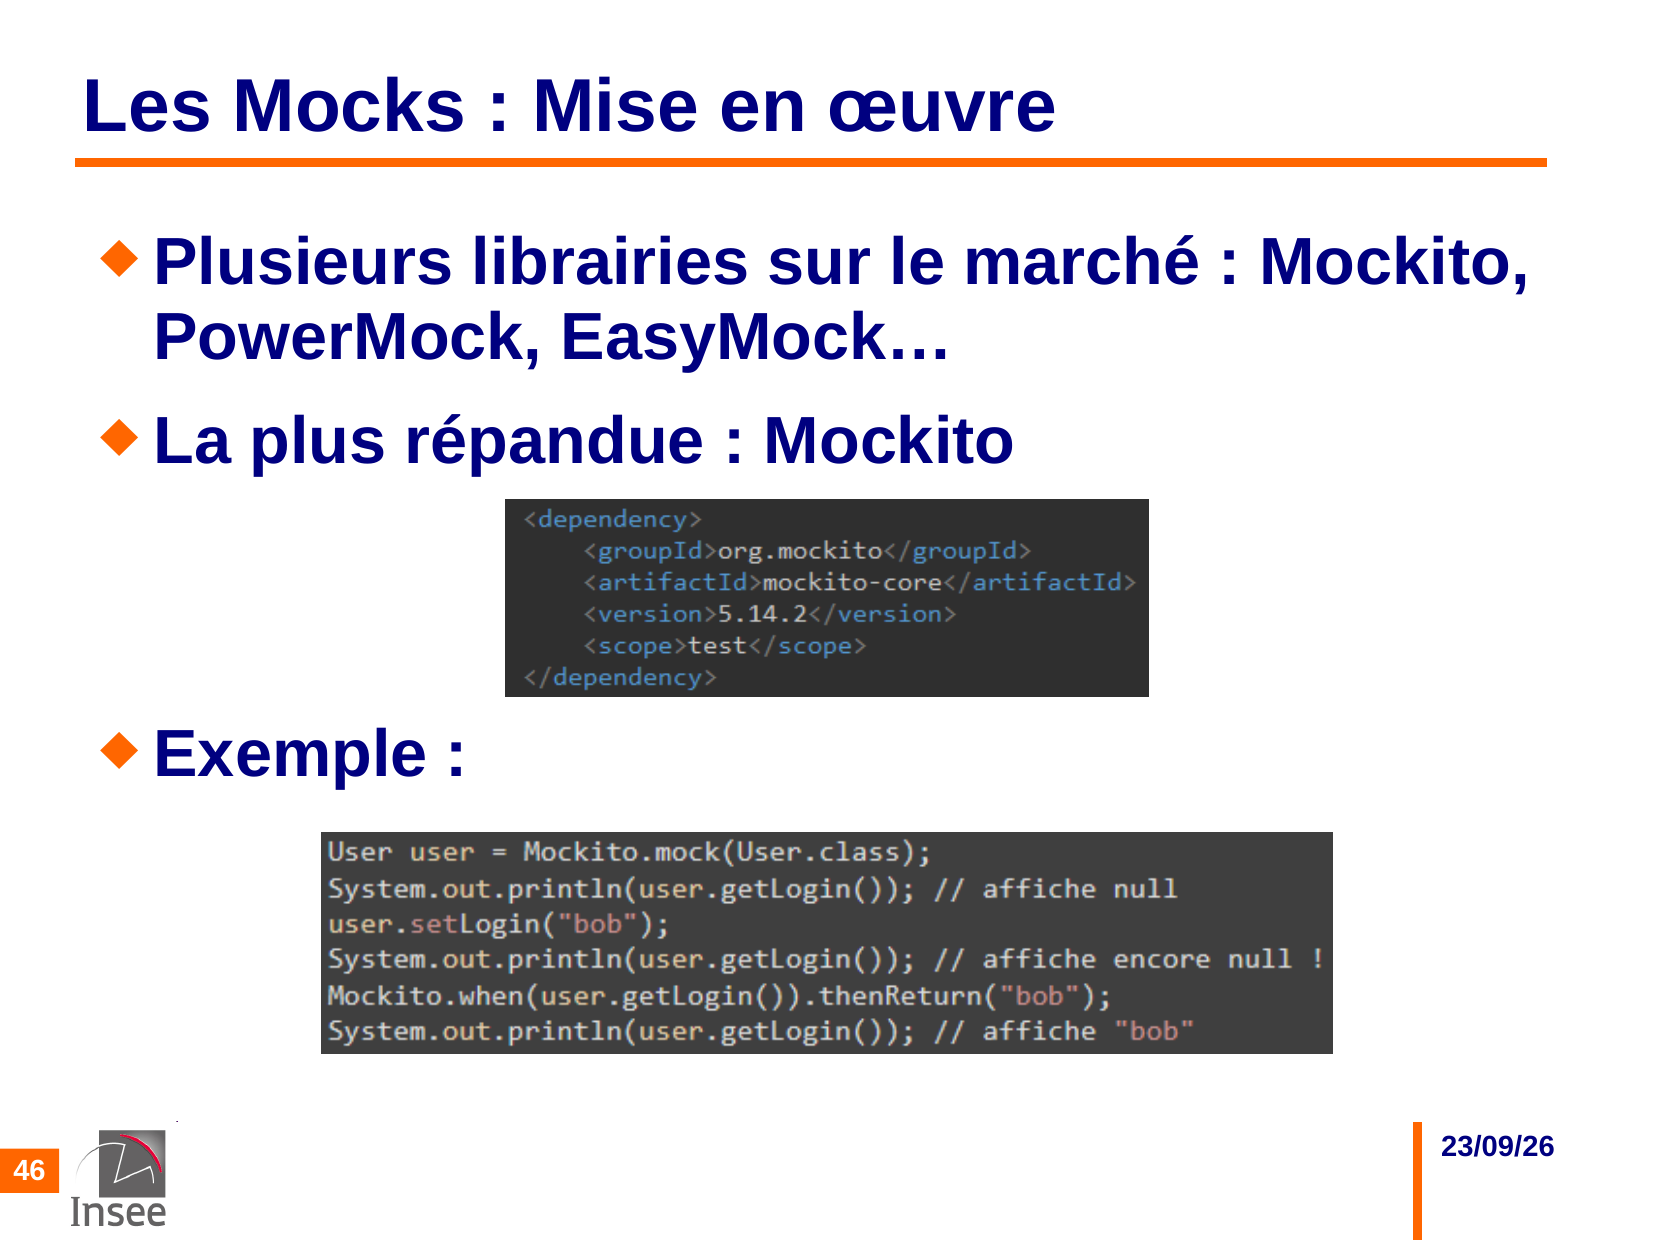

# Les Mocks : Mise en œuvre
Plusieurs librairies sur le marché : Mockito, PowerMock, EasyMock…
La plus répandue : Mockito
Exemple :
46